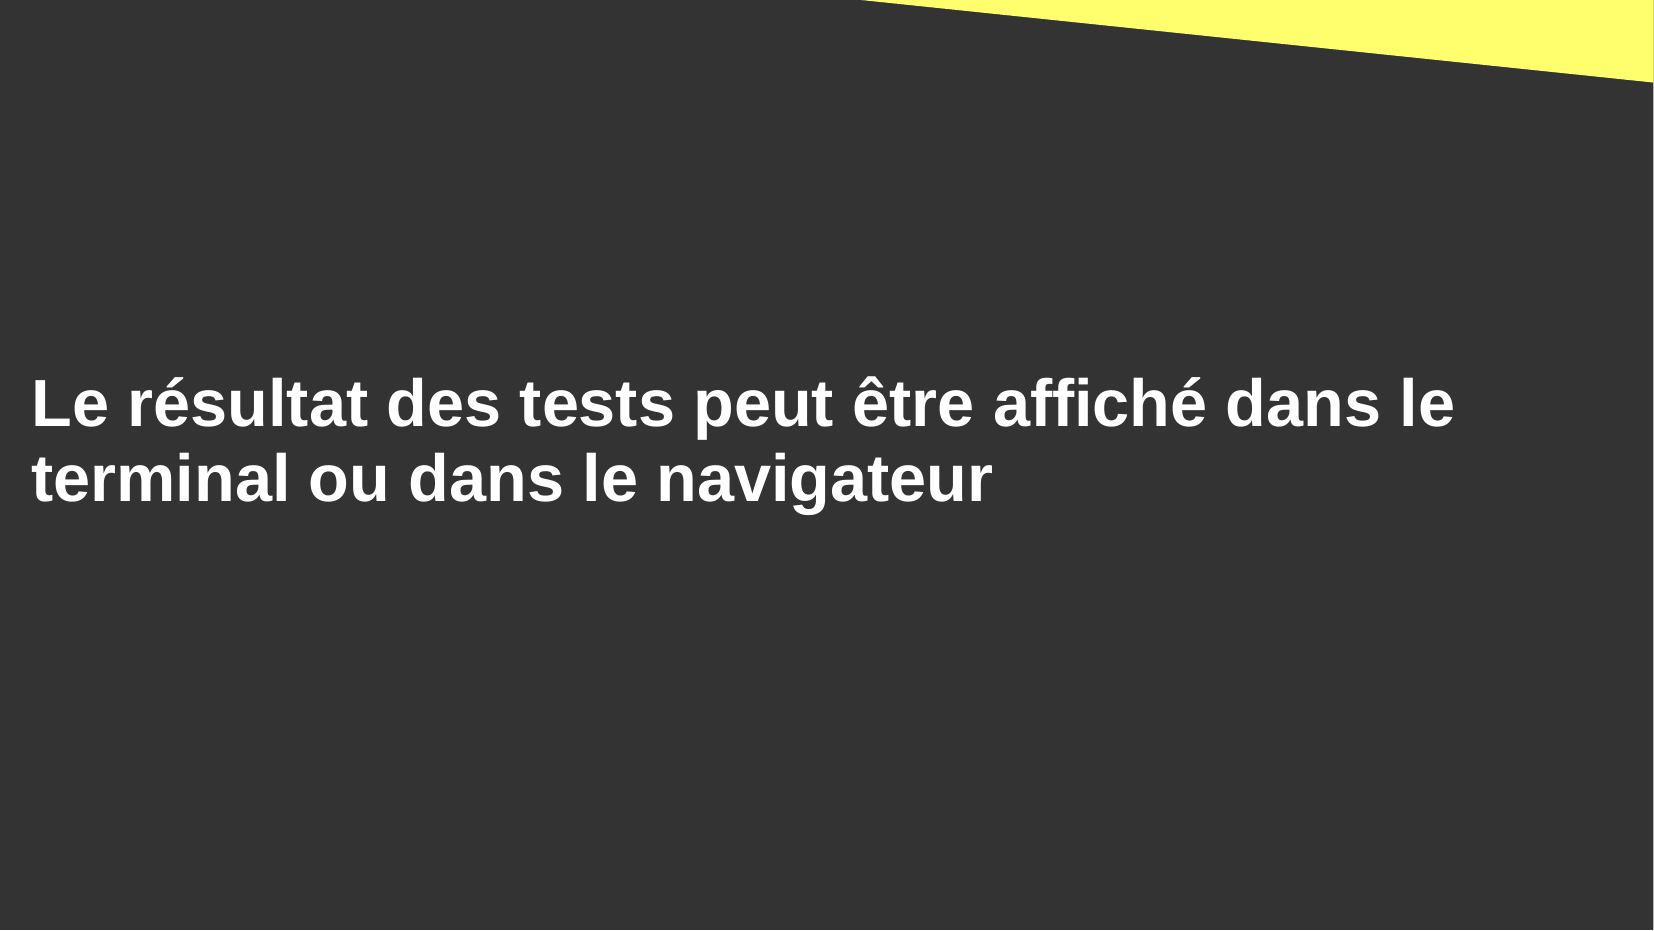

# Le résultat des tests peut être affiché dans le terminal ou dans le navigateur